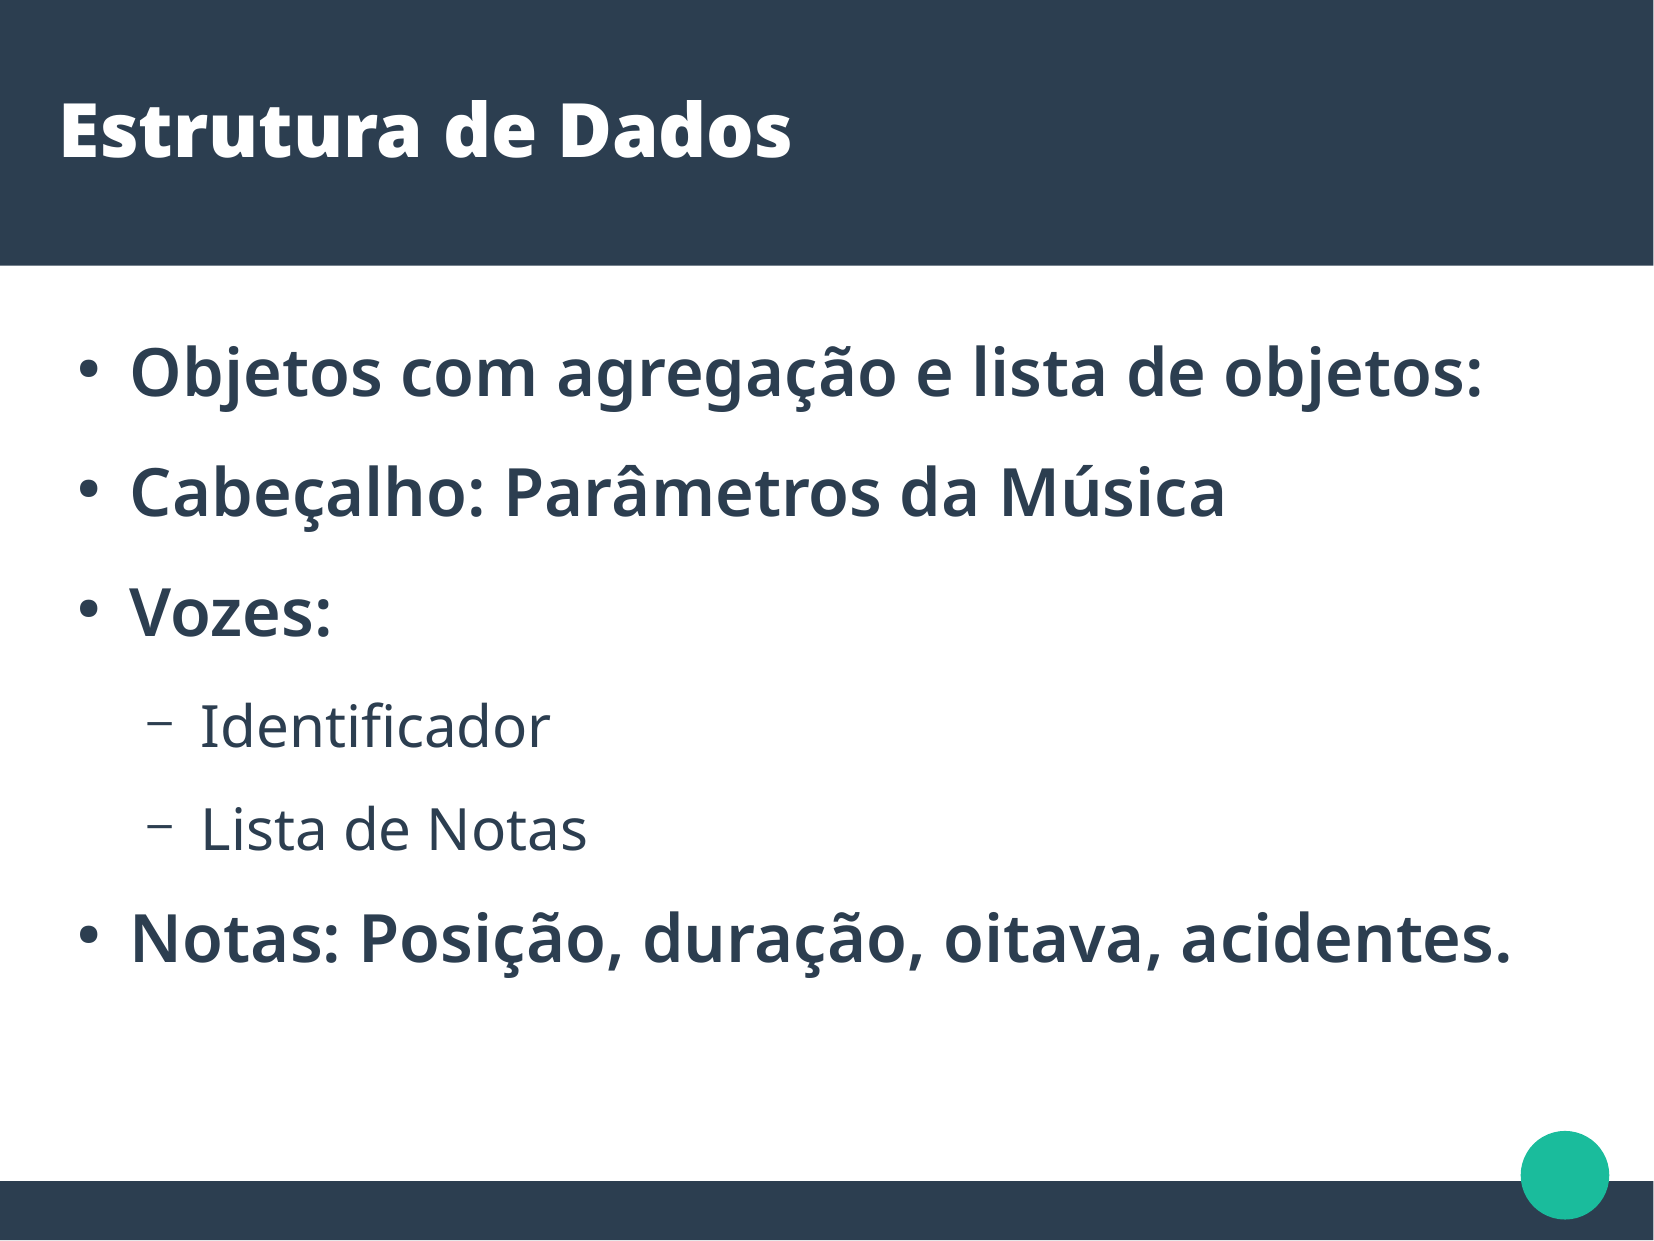

# Estrutura de Dados
Objetos com agregação e lista de objetos:
Cabeçalho: Parâmetros da Música
Vozes:
Identificador
Lista de Notas
Notas: Posição, duração, oitava, acidentes.